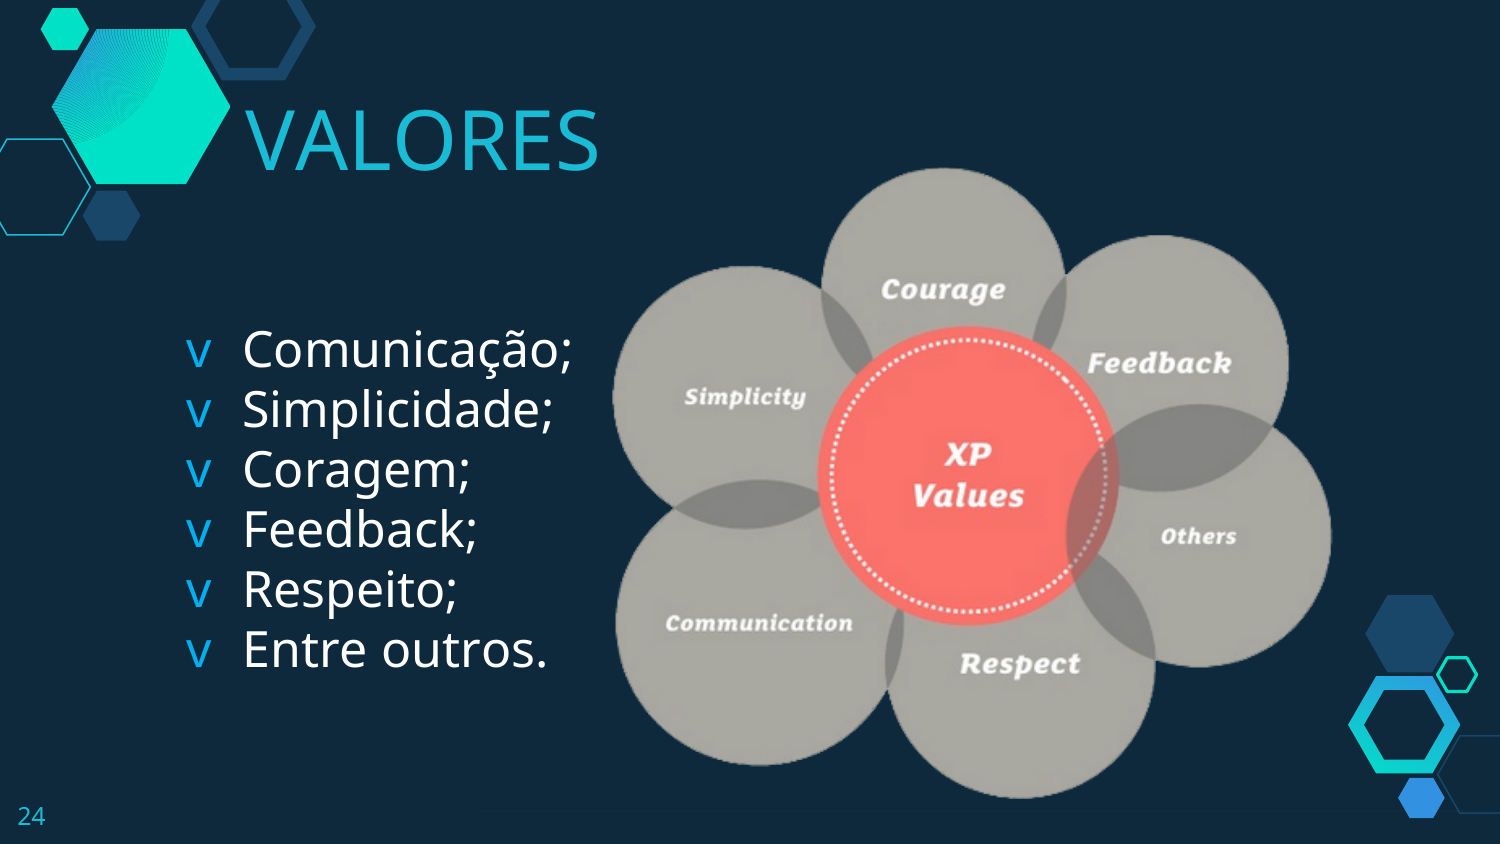

VALORES
Comunicação;
Simplicidade;
Coragem;
Feedback;
Respeito;
Entre outros.